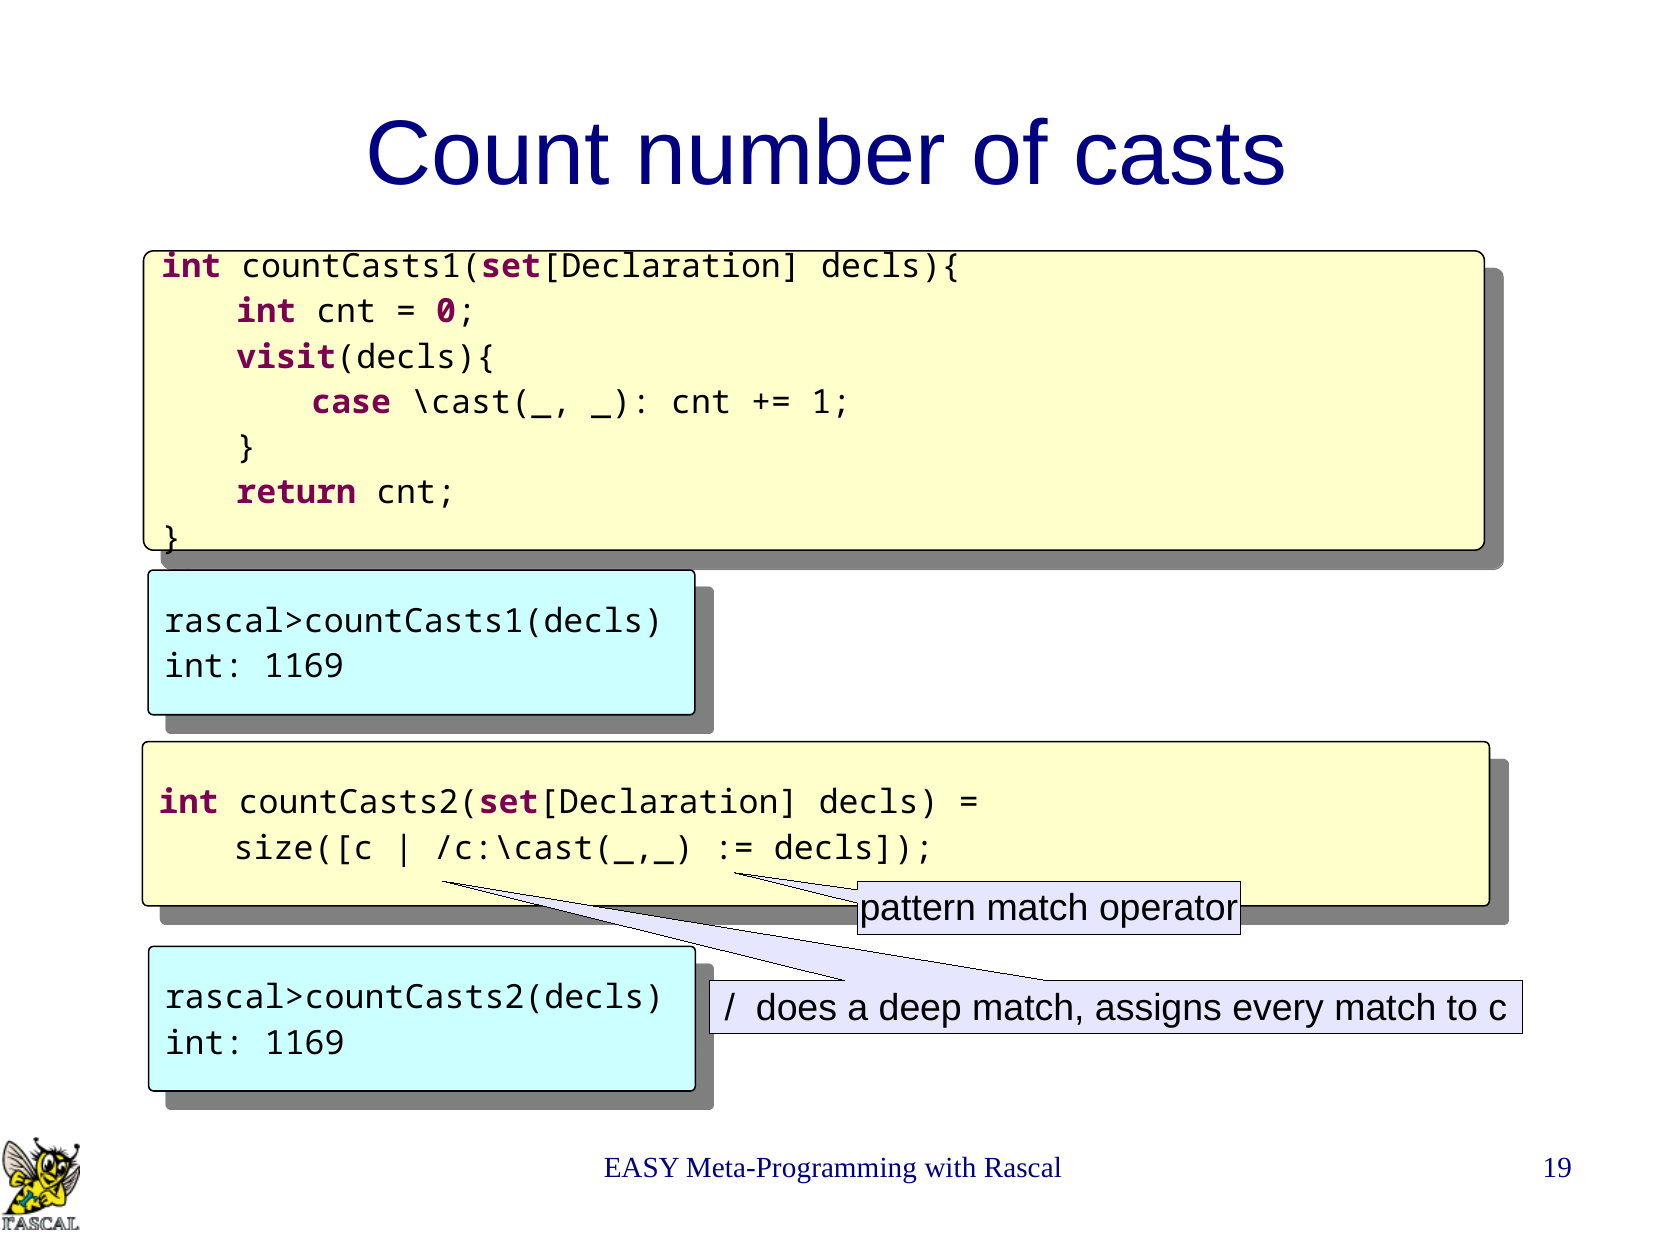

# Count number of casts
int countCasts1(set[Declaration] decls){
	int cnt = 0;
 	visit(decls){
 		case \cast(_, _): cnt += 1;
 	}
 	return cnt;
}
rascal>countCasts1(decls)
int: 1169
int countCasts2(set[Declaration] decls) =
 	size([c | /c:\cast(_,_) := decls]);
pattern match operator
rascal>countCasts2(decls)
int: 1169
/ does a deep match, assigns every match to c
19